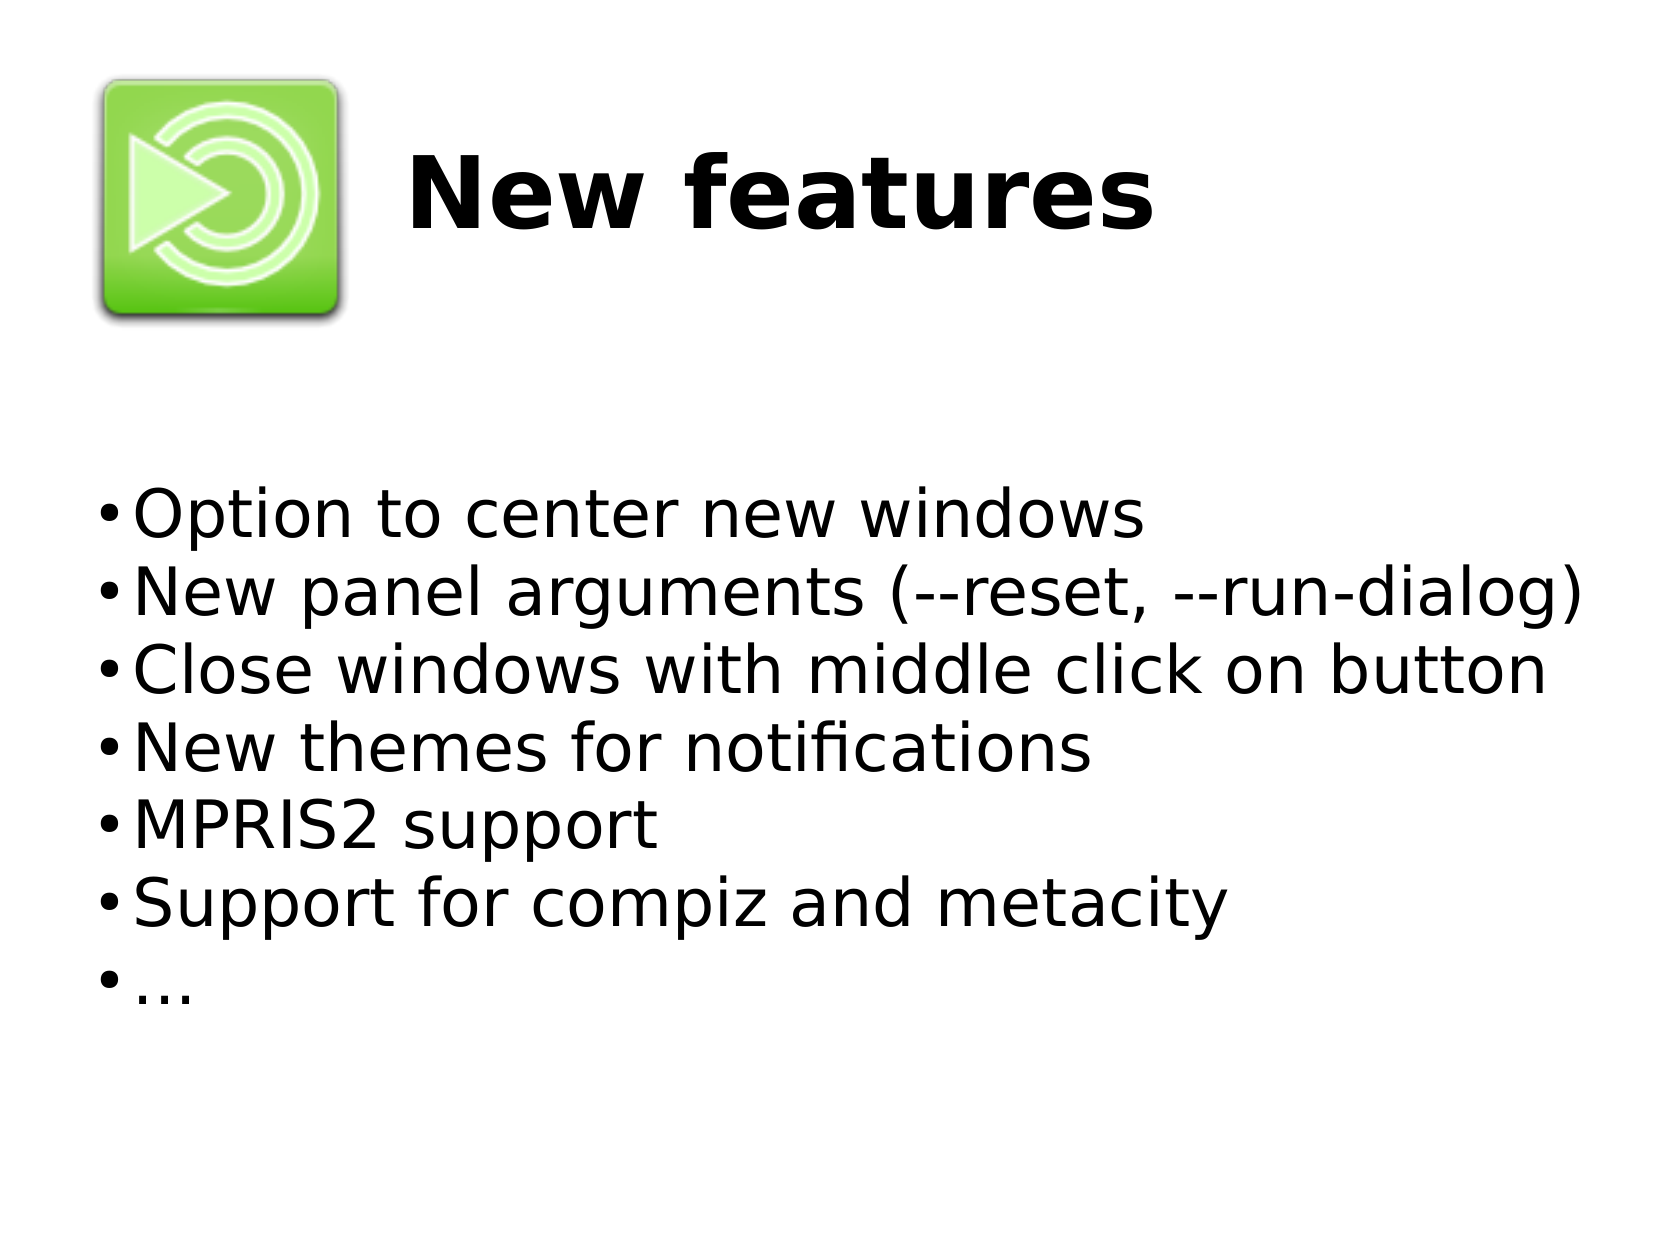

New features
Option to center new windows
New panel arguments (--reset, --run-dialog)
Close windows with middle click on button
New themes for notifications
MPRIS2 support
Support for compiz and metacity
...